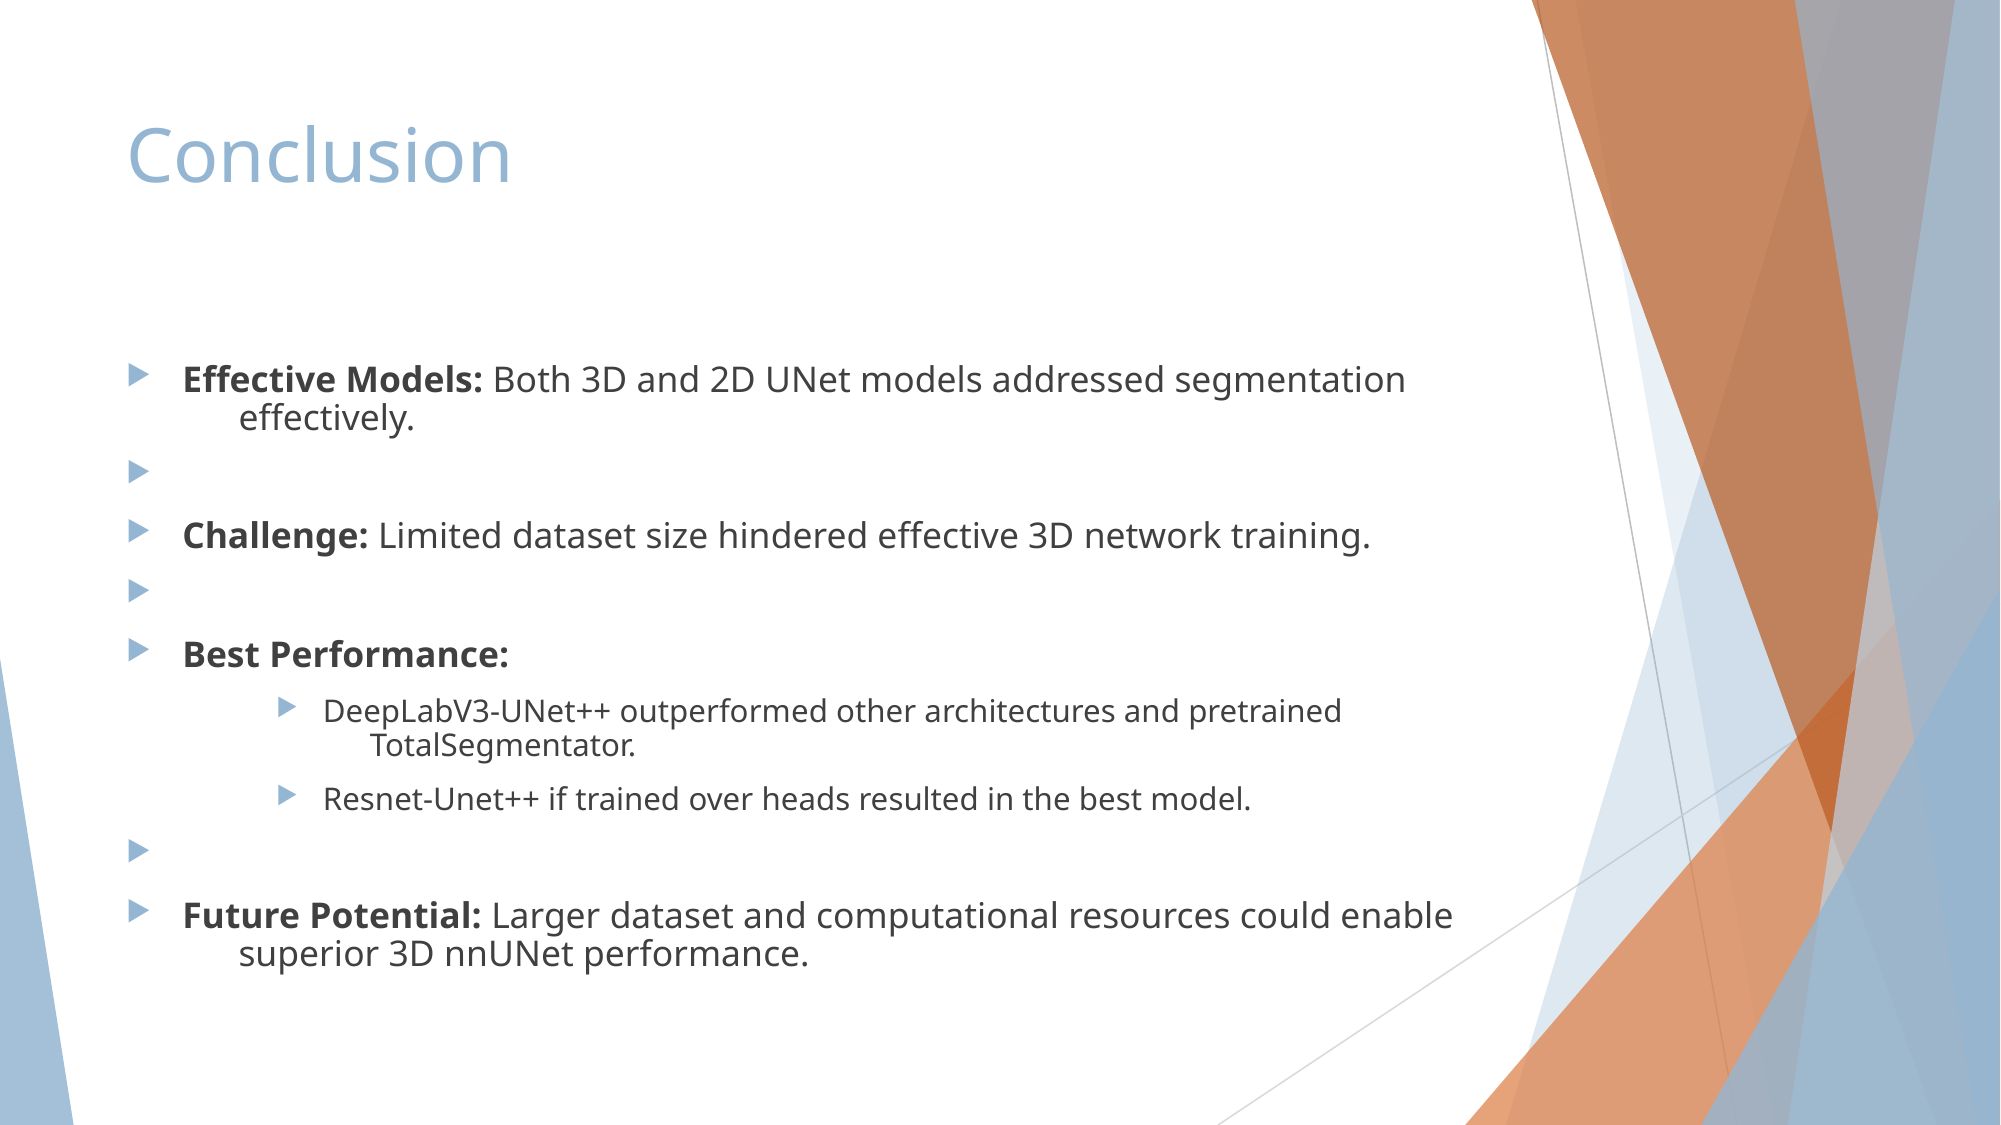

# Conclusion
Effective Models: Both 3D and 2D UNet models addressed segmentation effectively.
Challenge: Limited dataset size hindered effective 3D network training.
Best Performance:
DeepLabV3-UNet++ outperformed other architectures and pretrained TotalSegmentator.
Resnet-Unet++ if trained over heads resulted in the best model.
Future Potential: Larger dataset and computational resources could enable superior 3D nnUNet performance.